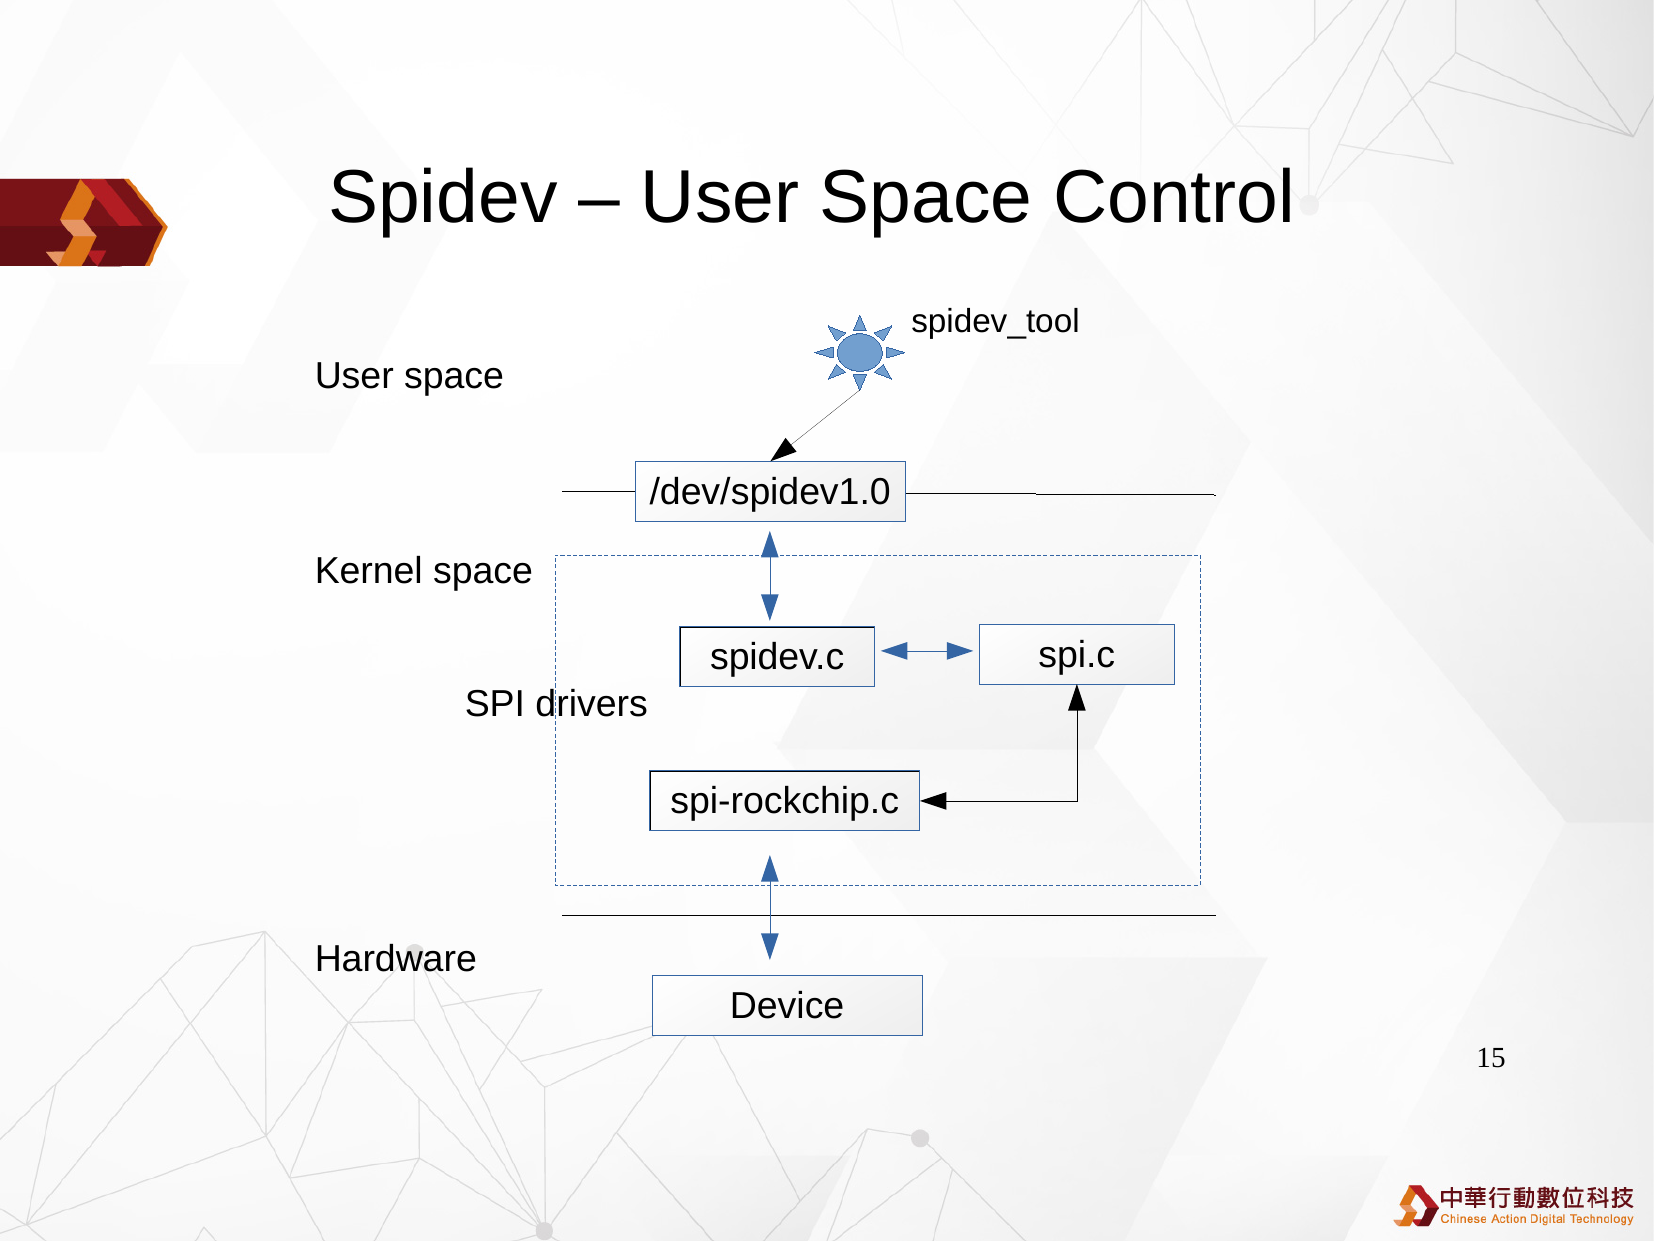

# Spidev – User Space Control
spidev_tool
User space
/dev/spidev1.0
Kernel space
spi.c
spidev.c
SPI drivers
spi-rockchip.c
Hardware
Device
15